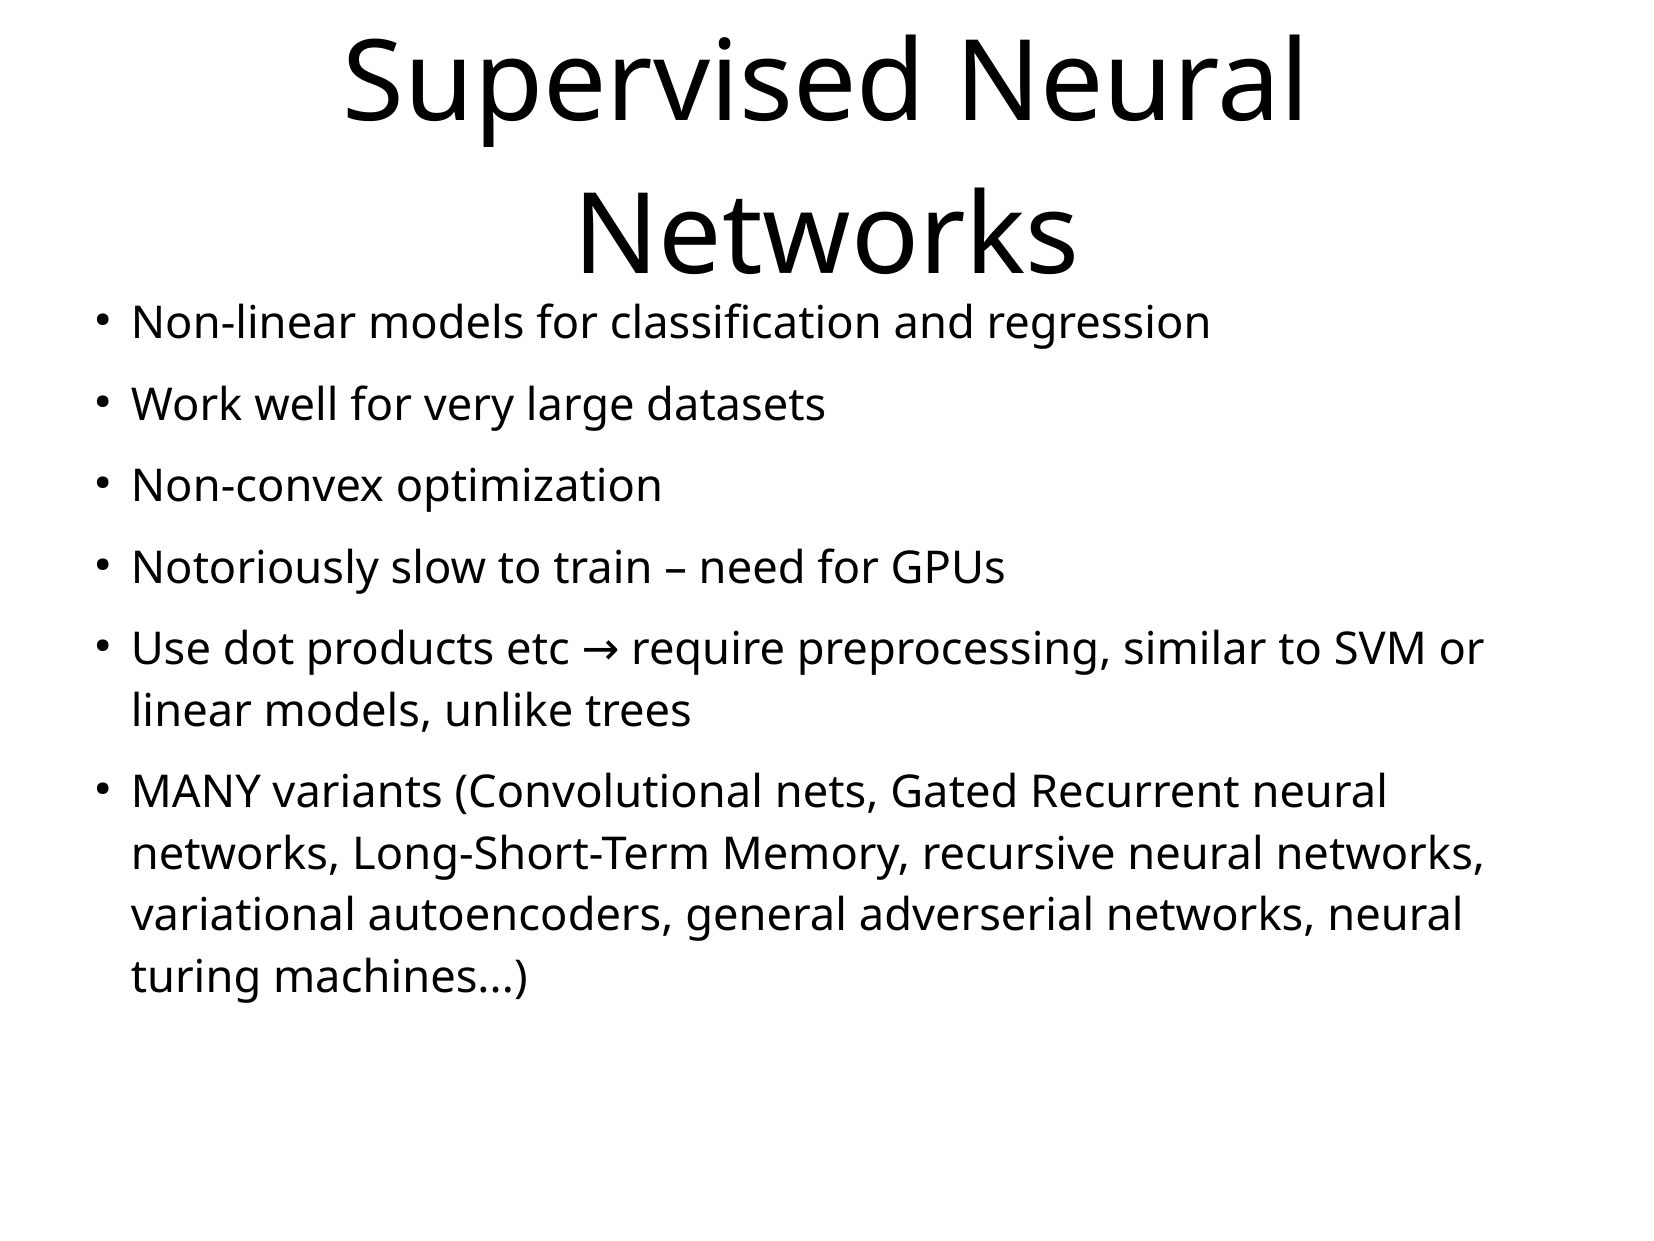

# Supervised Neural Networks
Non-linear models for classification and regression
Work well for very large datasets
Non-convex optimization
Notoriously slow to train – need for GPUs
Use dot products etc → require preprocessing, similar to SVM or linear models, unlike trees
MANY variants (Convolutional nets, Gated Recurrent neural networks, Long-Short-Term Memory, recursive neural networks, variational autoencoders, general adverserial networks, neural turing machines...)